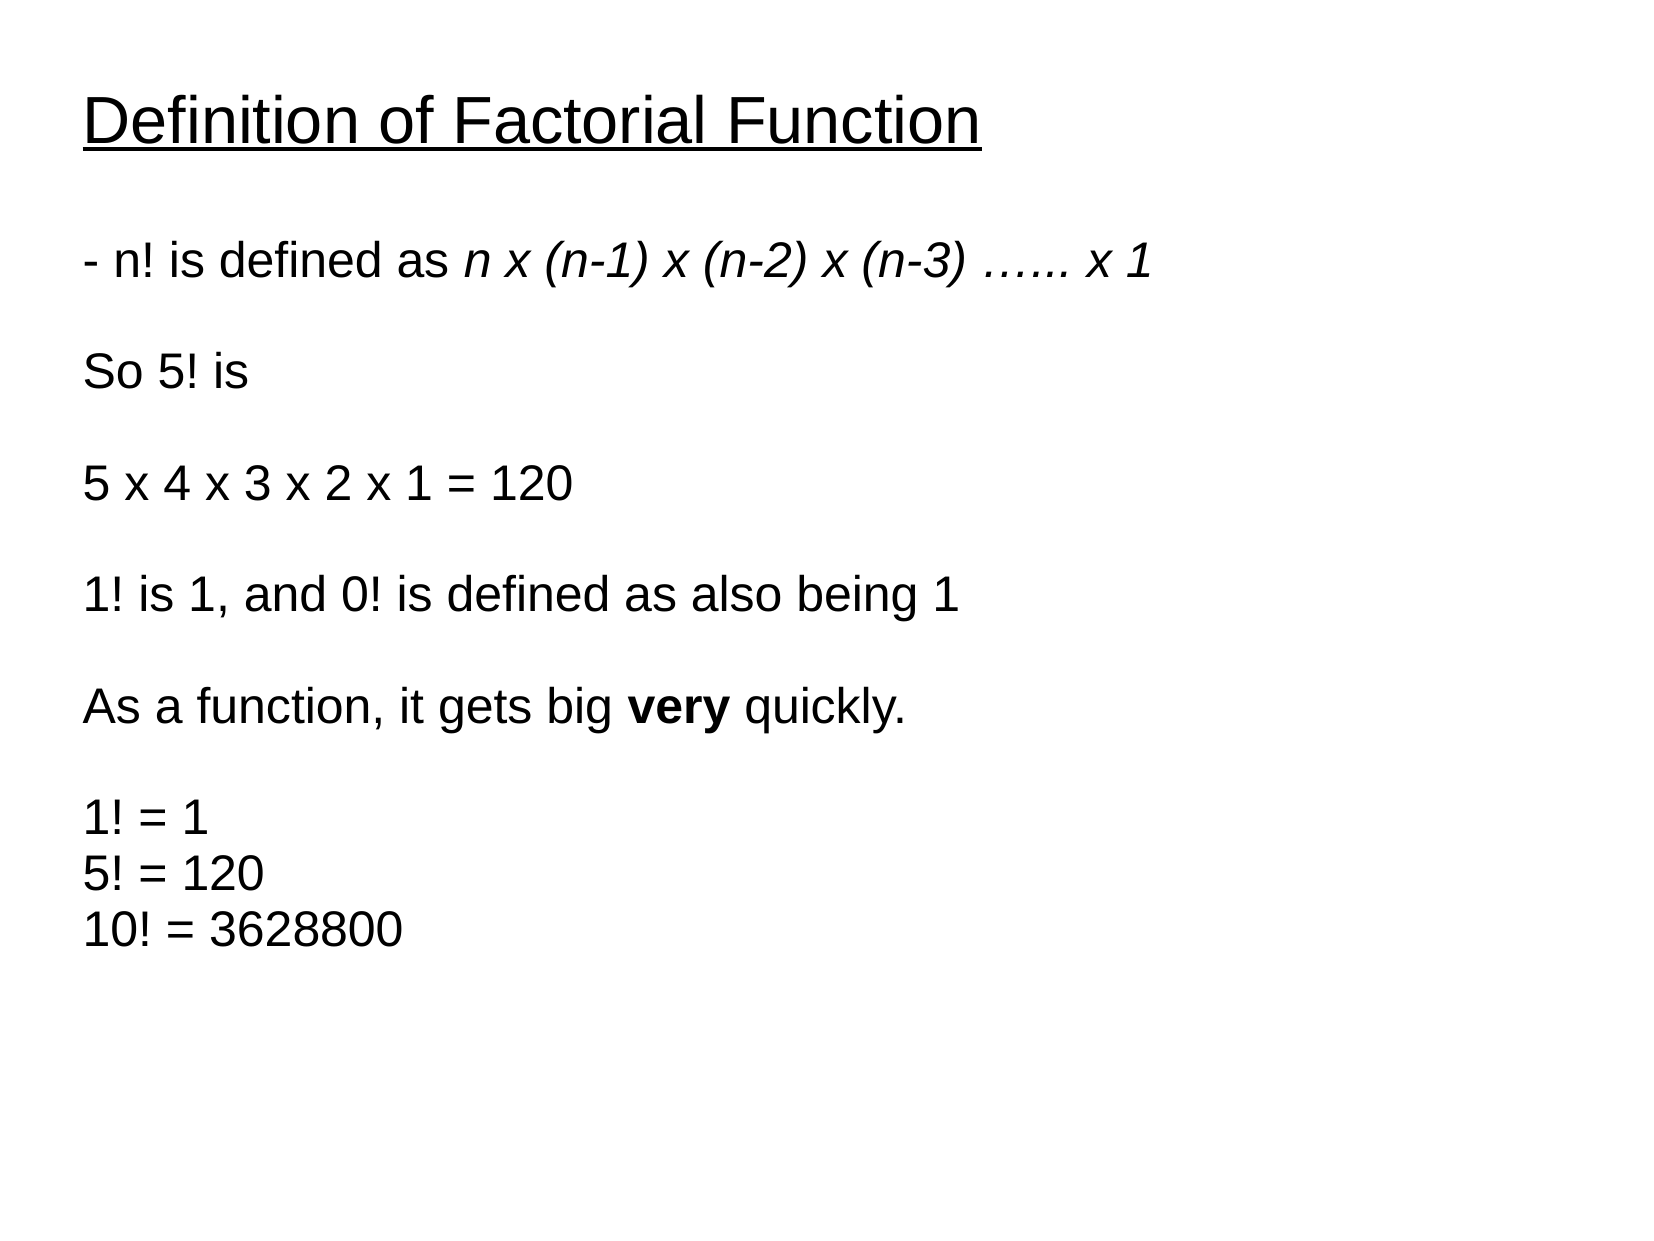

# Definition of Factorial Function
- n! is defined as n x (n-1) x (n-2) x (n-3) …... x 1
So 5! is
5 x 4 x 3 x 2 x 1 = 120
1! is 1, and 0! is defined as also being 1
As a function, it gets big very quickly.
1! = 1
5! = 120
10! = 3628800